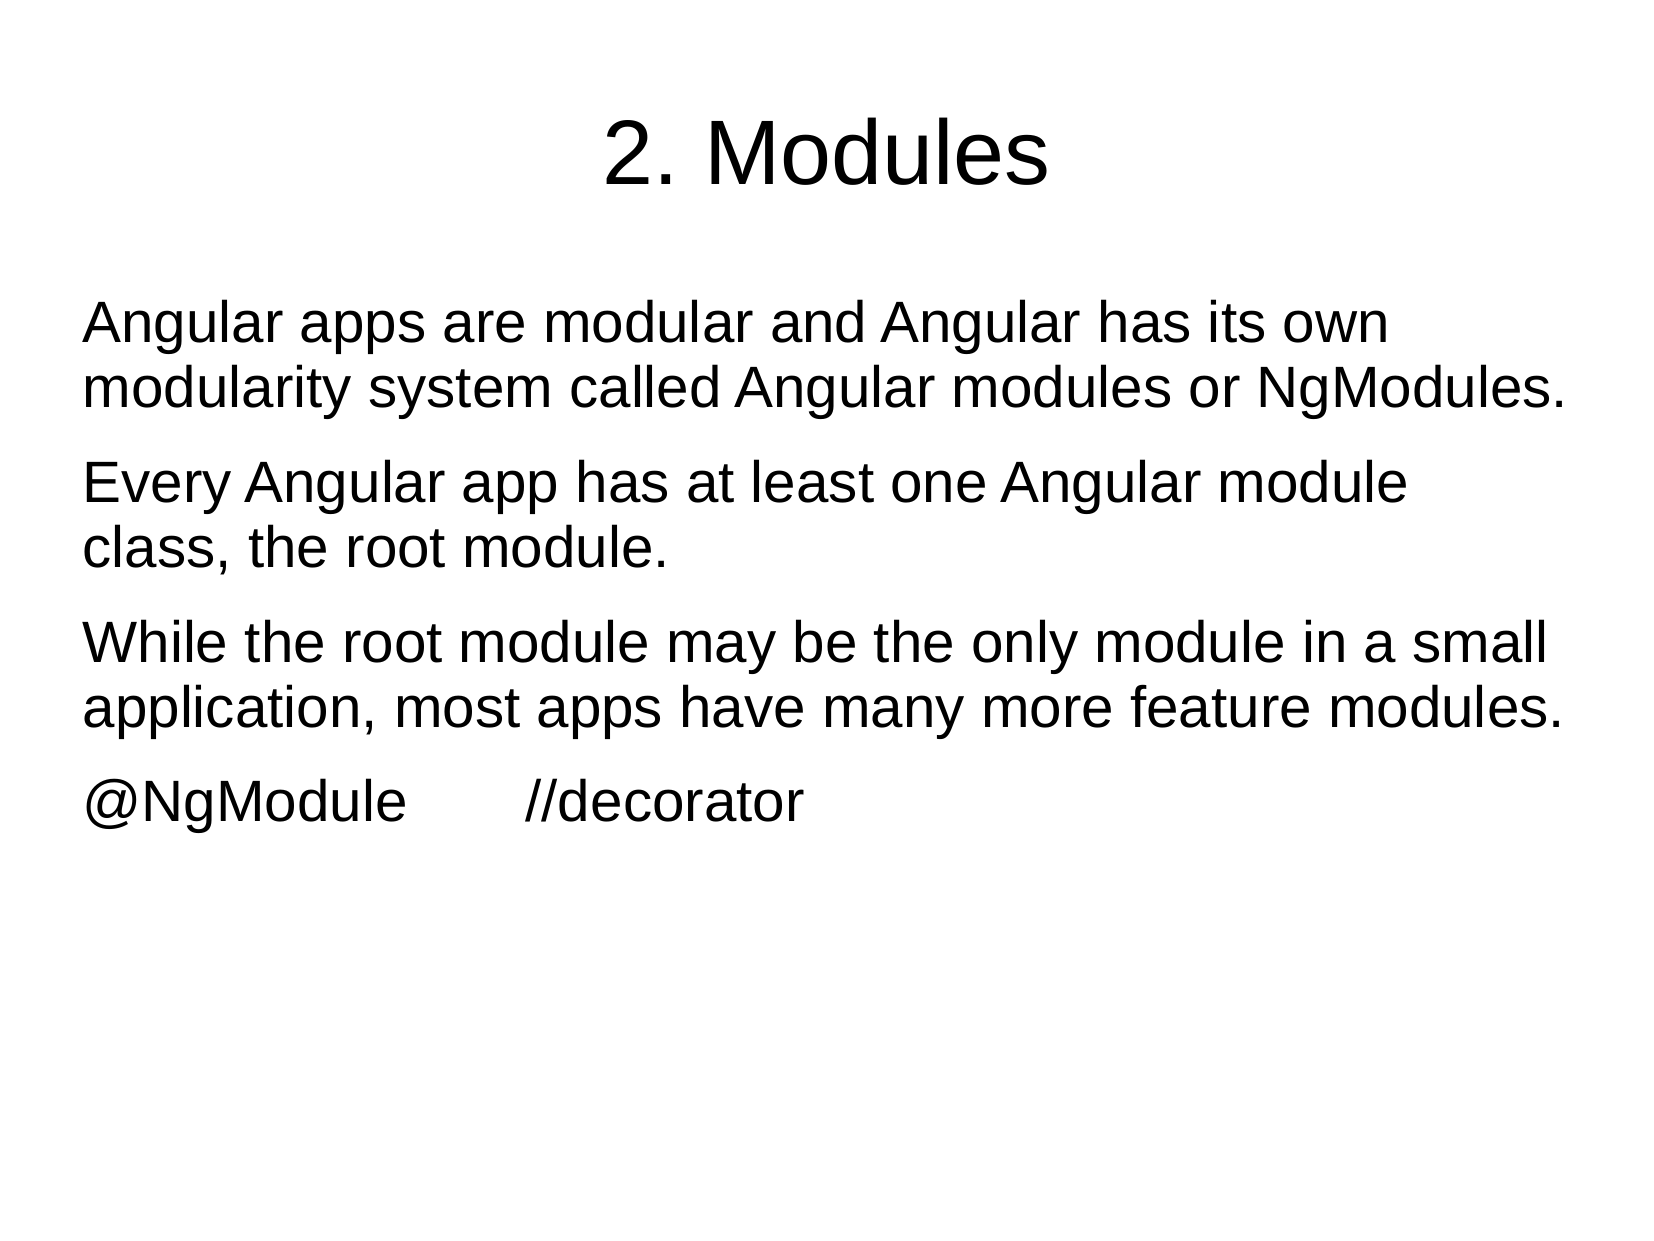

# 2. Modules
Angular apps are modular and Angular has its own modularity system called Angular modules or NgModules.
Every Angular app has at least one Angular module class, the root module.
While the root module may be the only module in a small application, most apps have many more feature modules.
@NgModule		//decorator